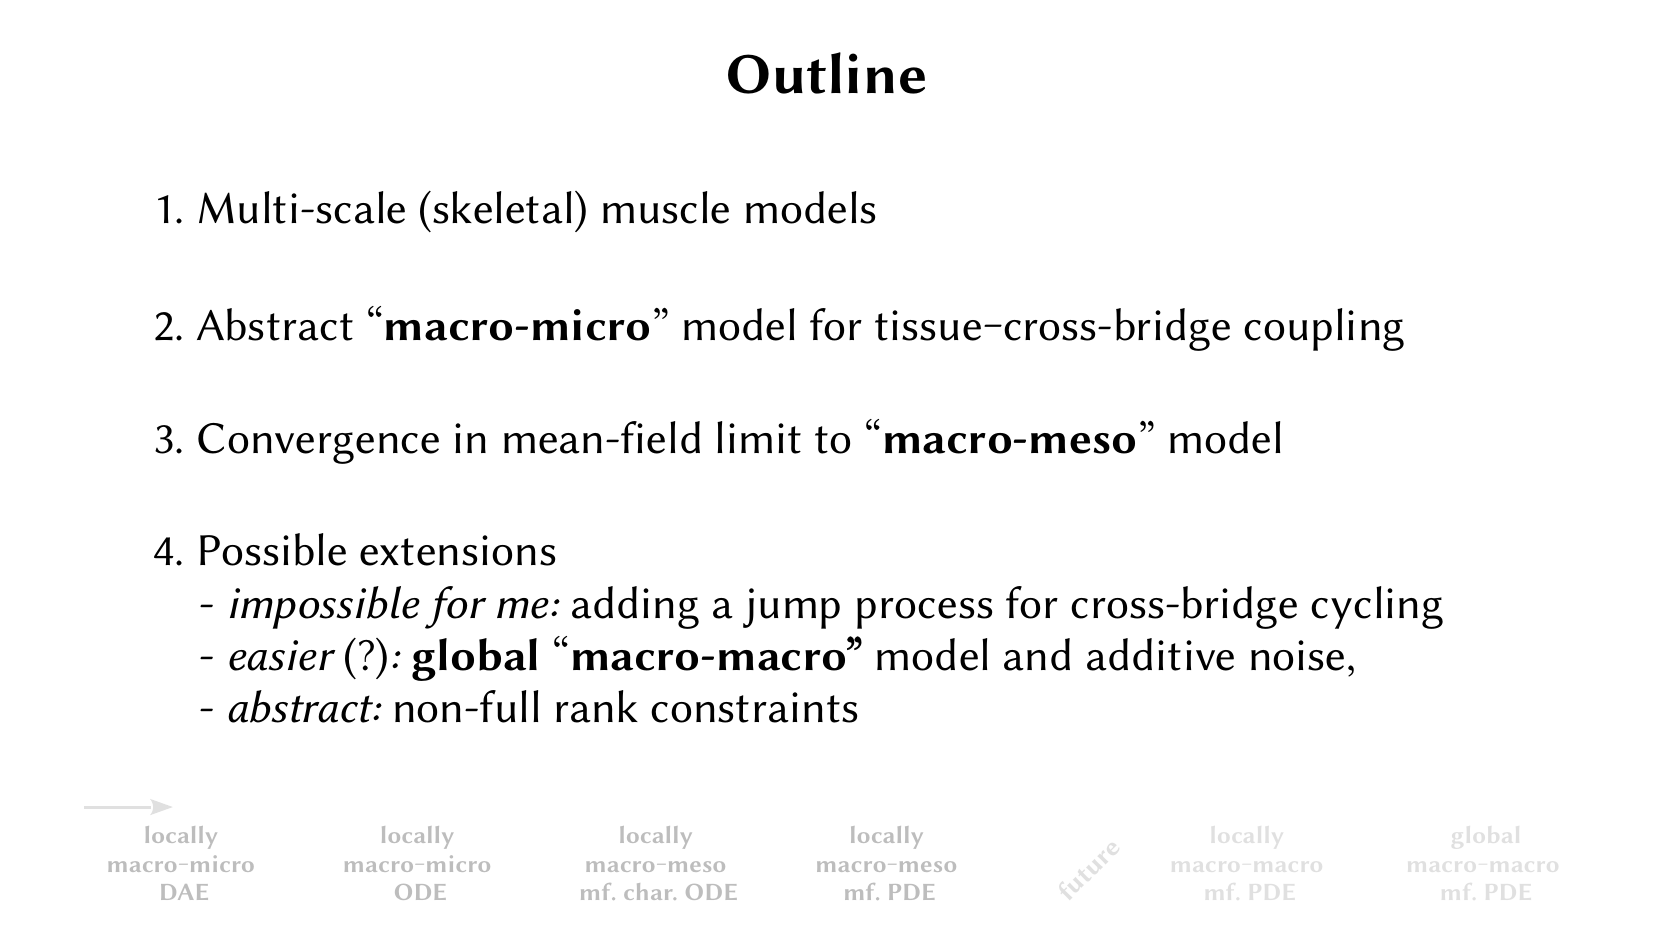

# Outline
1. Multi-scale (skeletal) muscle models
2. Abstract “macro-micro” model for tissue‒cross-bridge coupling
3. Convergence in mean-field limit to “macro-meso” model
4. Possible extensions
 - impossible for me: adding a jump process for cross-bridge cycling
 - easier (?): global “macro-macro” model and additive noise,
 - abstract: non-full rank constraints
locally
macro‒micro
DAE
locally
macro‒micro
ODE
locally
macro‒meso
mf. char. ODE
locally
macro‒meso
mf. PDE
locally
macro‒macro
mf. PDE
global
macro‒macro
mf. PDE
future